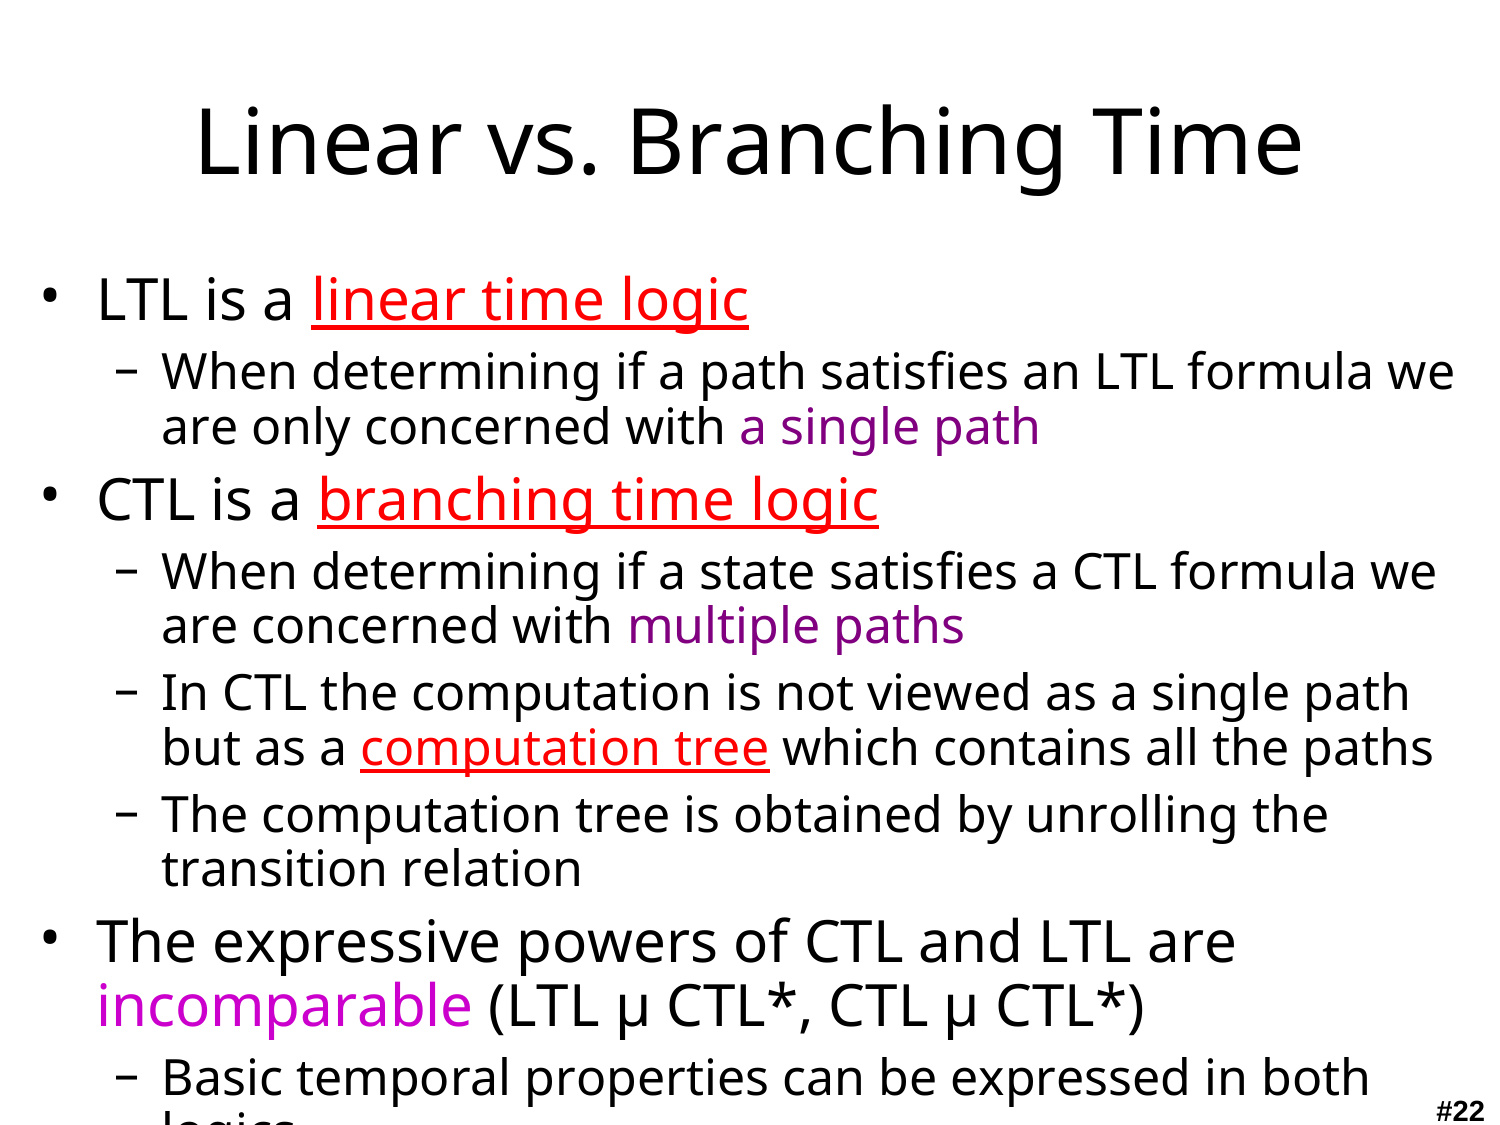

# Linear vs. Branching Time
LTL is a linear time logic
When determining if a path satisfies an LTL formula we are only concerned with a single path
CTL is a branching time logic
When determining if a state satisfies a CTL formula we are concerned with multiple paths
In CTL the computation is not viewed as a single path but as a computation tree which contains all the paths
The computation tree is obtained by unrolling the transition relation
The expressive powers of CTL and LTL are incomparable (LTL µ CTL*, CTL µ CTL*)
Basic temporal properties can be expressed in both logics
Not in this lecture, sorry! (Take a class on Modal Logics)
22